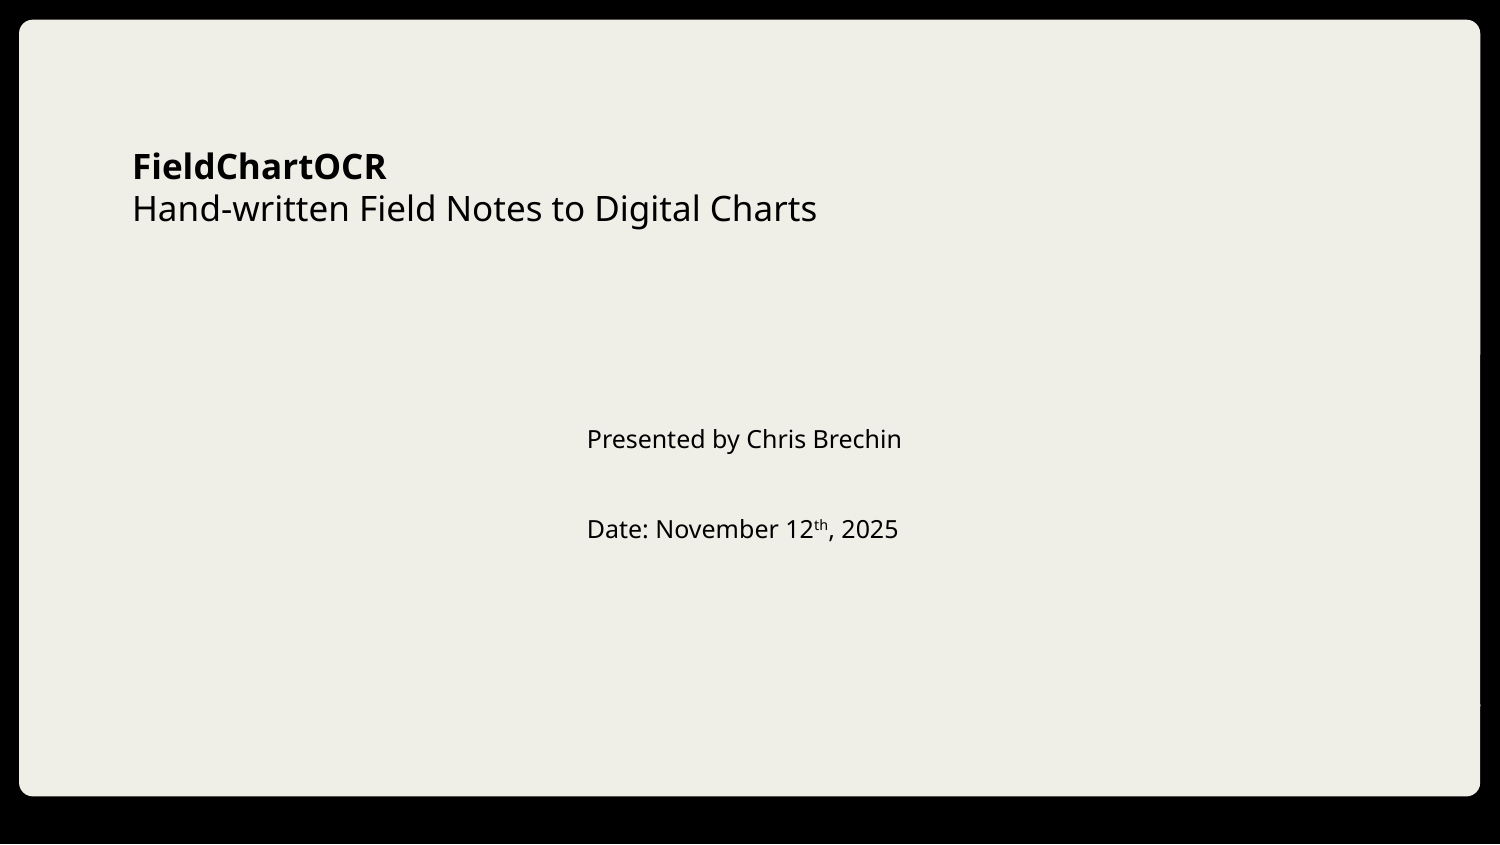

# FieldChartOCR Hand-written Field Notes to Digital Charts
Presented by Chris Brechin
Date: November 12th, 2025
DD/MM/YYYY
Your Company Name
Feature Name/Product